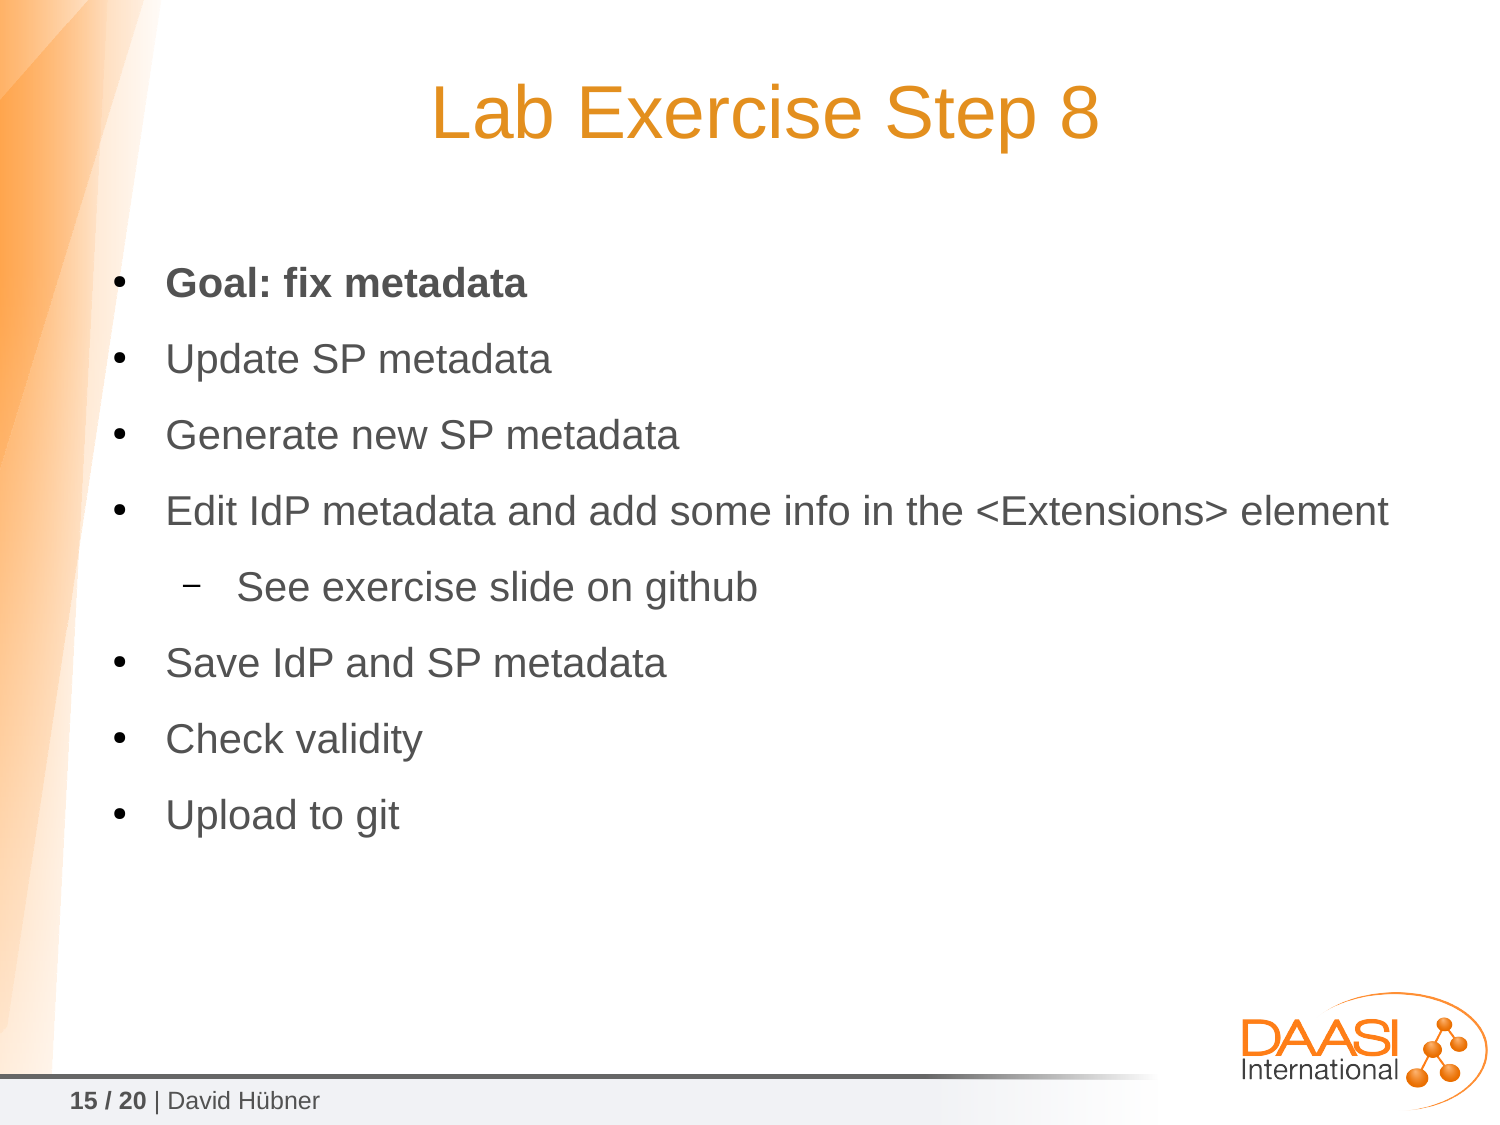

# Lab Exercise Step 8
Goal: fix metadata
Update SP metadata
Generate new SP metadata
Edit IdP metadata and add some info in the <Extensions> element
See exercise slide on github
Save IdP and SP metadata
Check validity
Upload to git